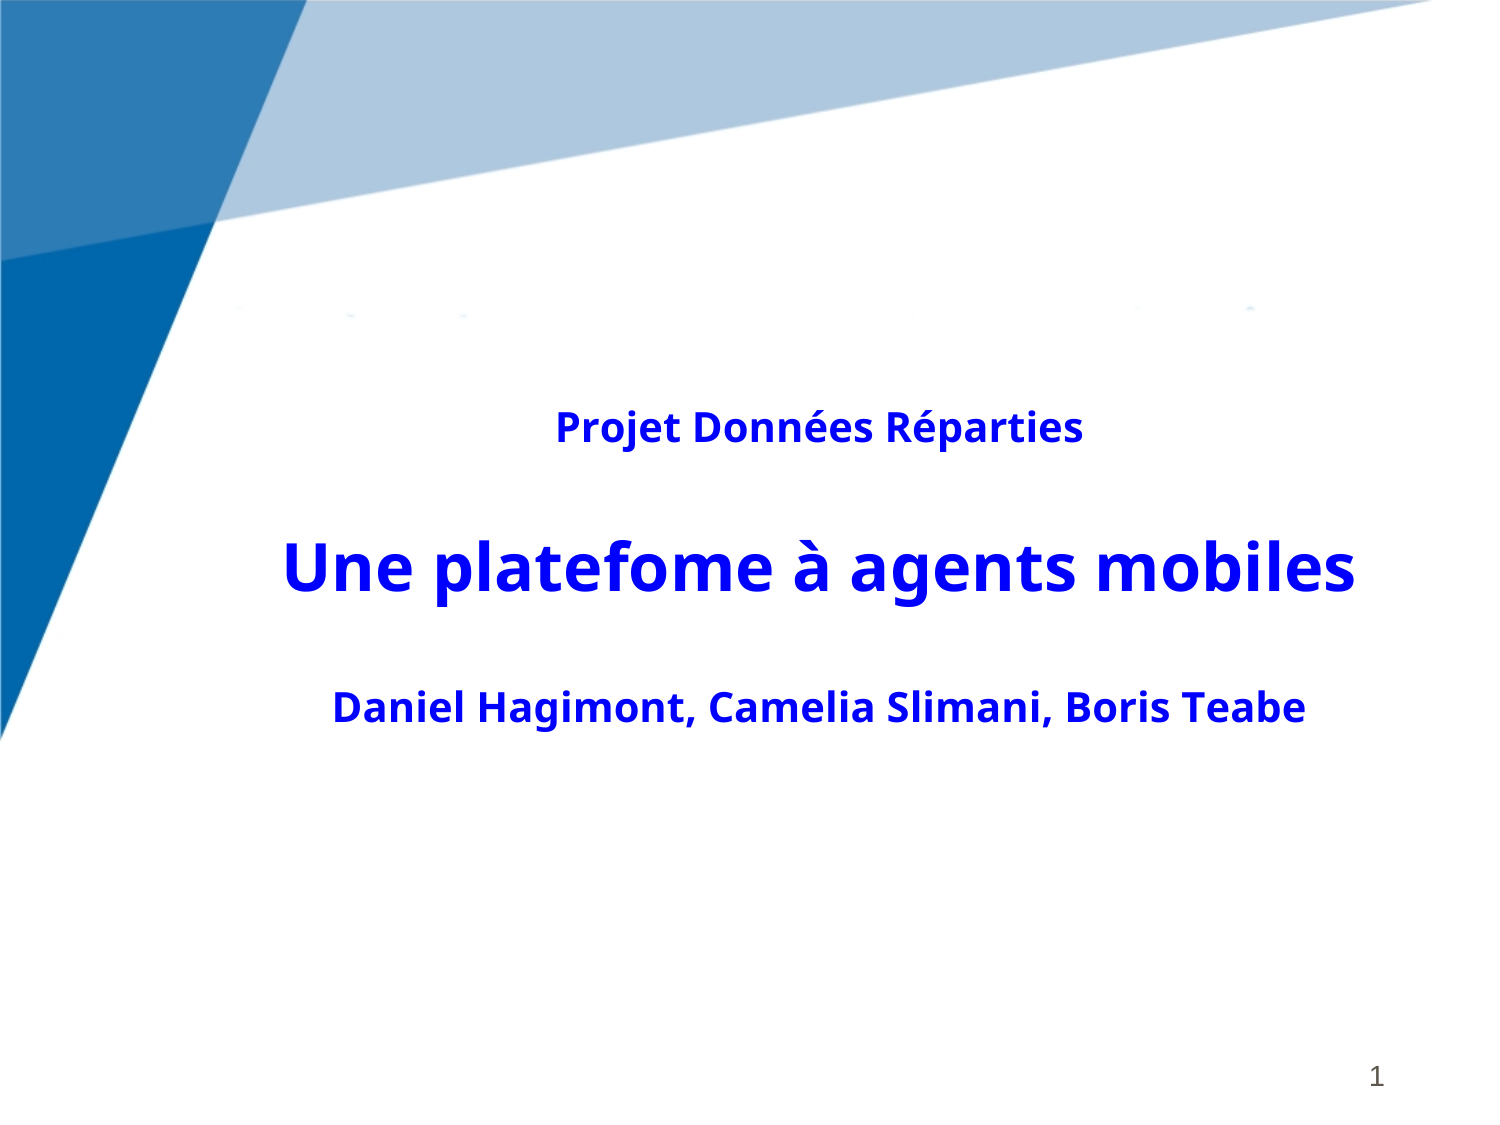

# Projet Données Réparties Une platefome à agents mobiles Daniel Hagimont, Camelia Slimani, Boris Teabe